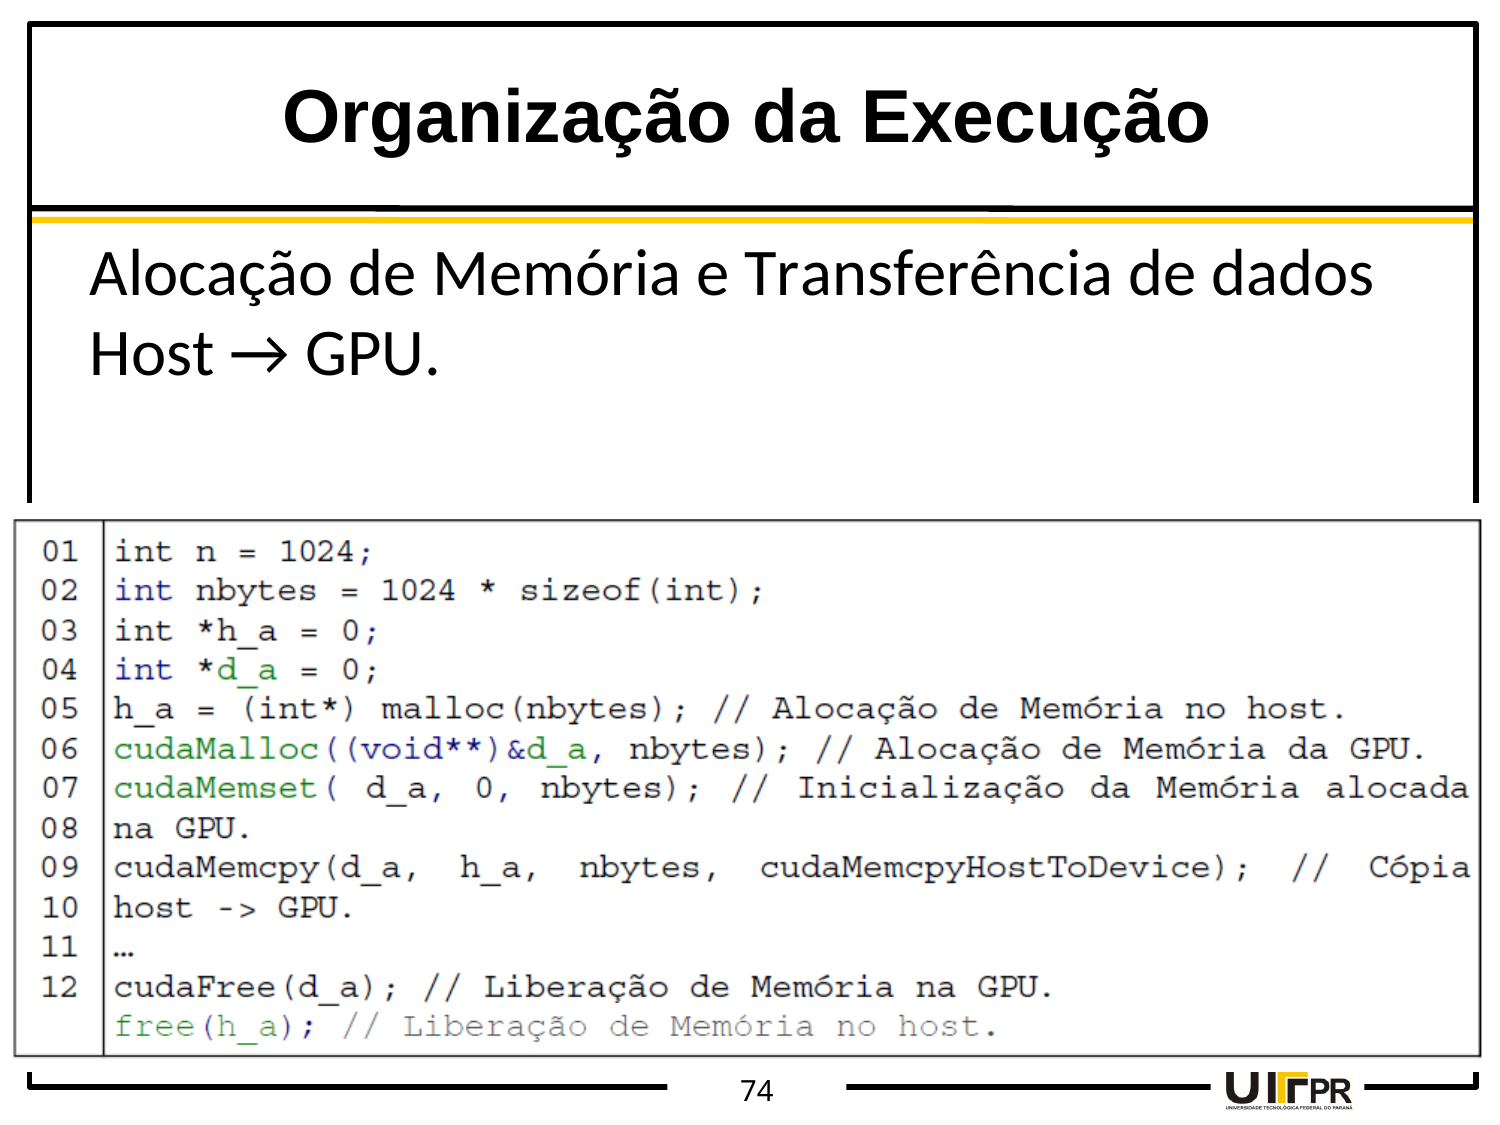

# Organização da Execução
Alocação de Memória e Transferência de dados Host → GPU.